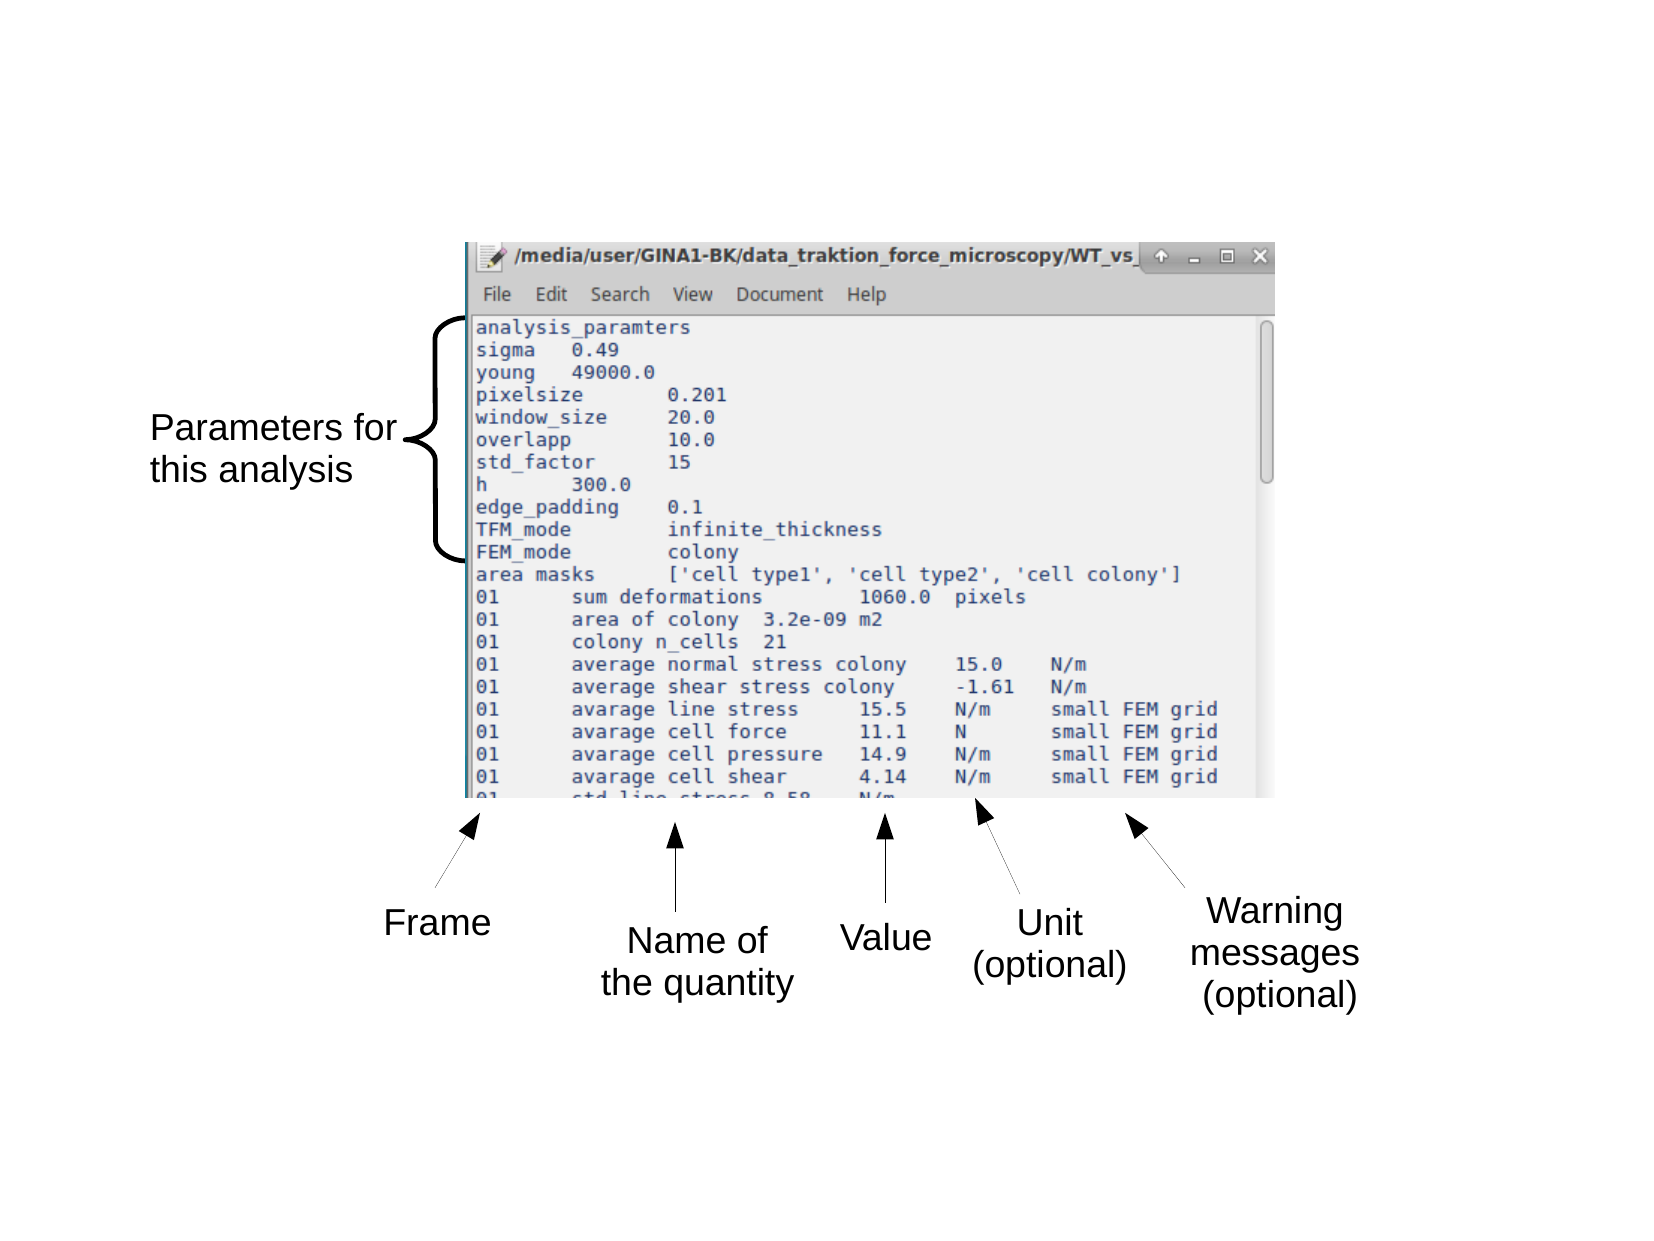

Parameters for this analysis
Warning messages (optional)
Frame
Unit (optional)
Value
Name of the quantity